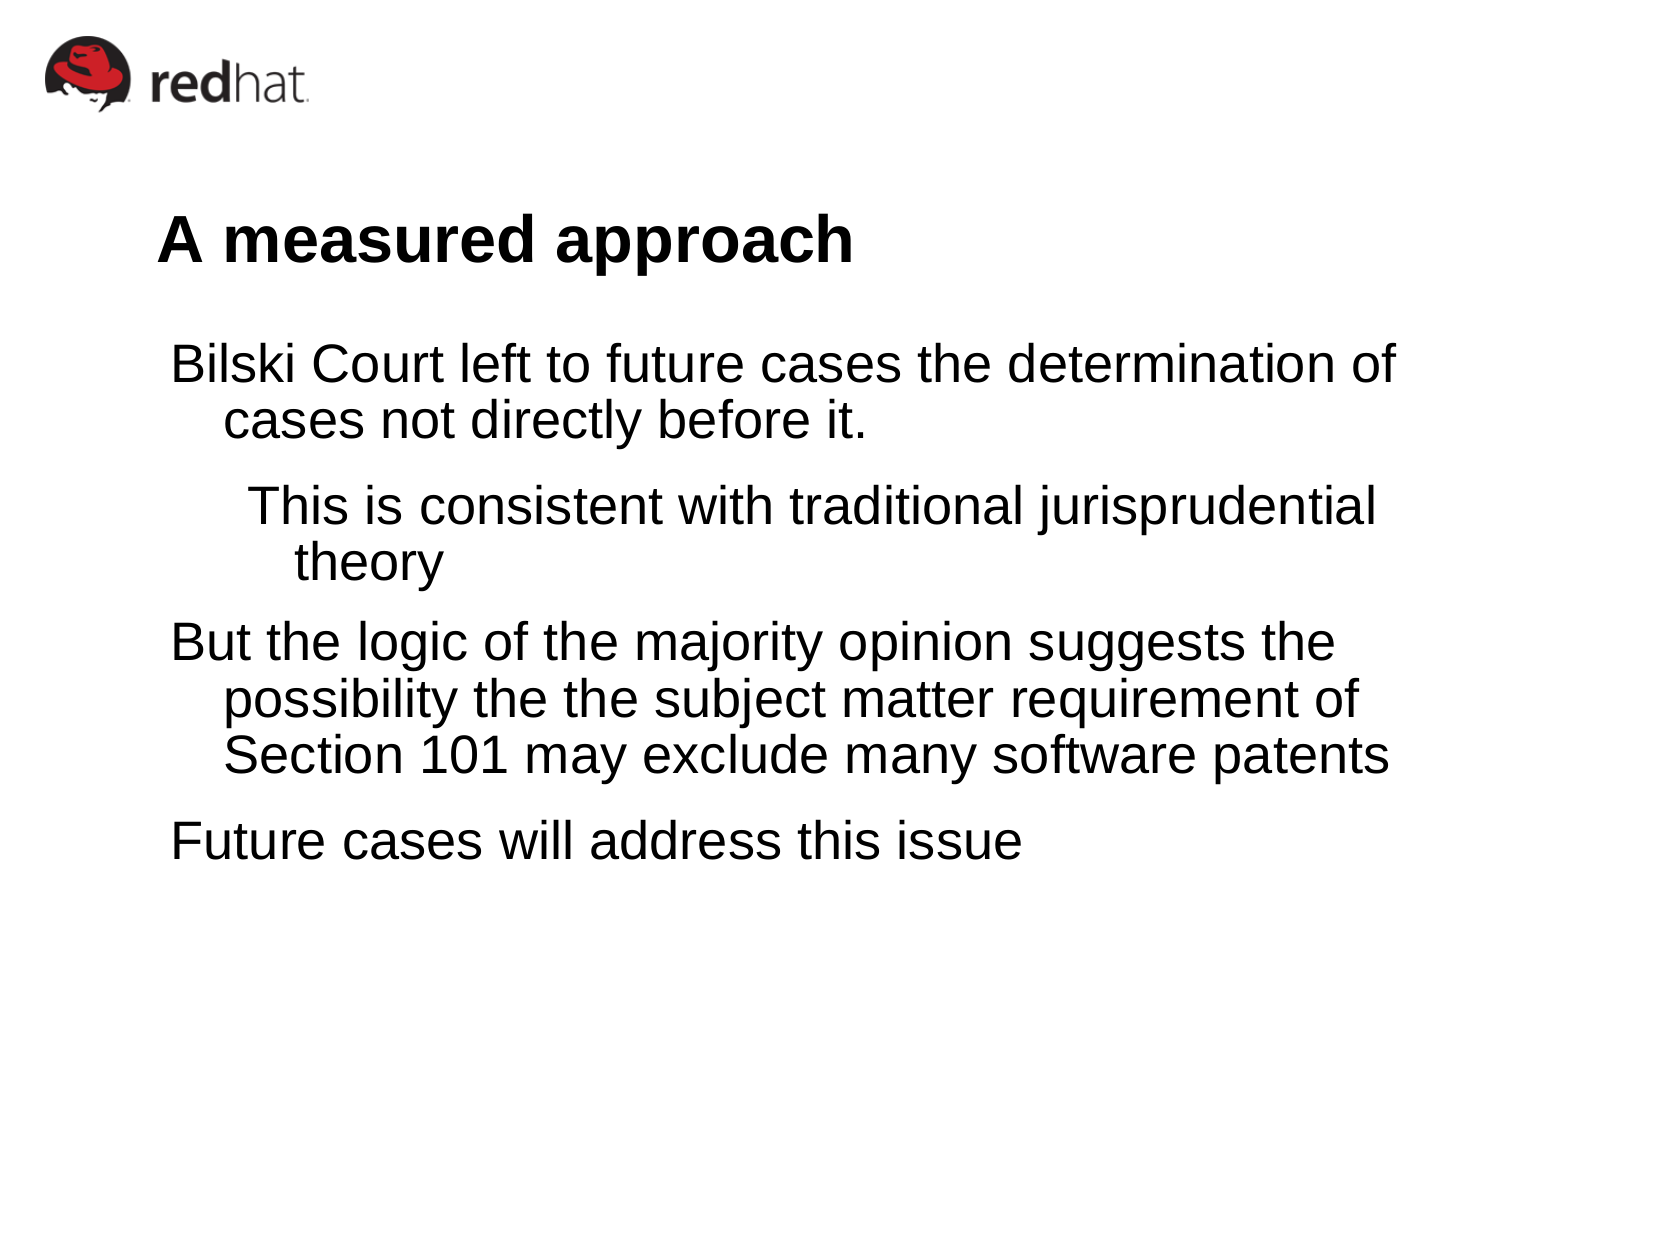

# A measured approach
Bilski Court left to future cases the determination of cases not directly before it.
This is consistent with traditional jurisprudential theory
But the logic of the majority opinion suggests the possibility the the subject matter requirement of Section 101 may exclude many software patents
Future cases will address this issue